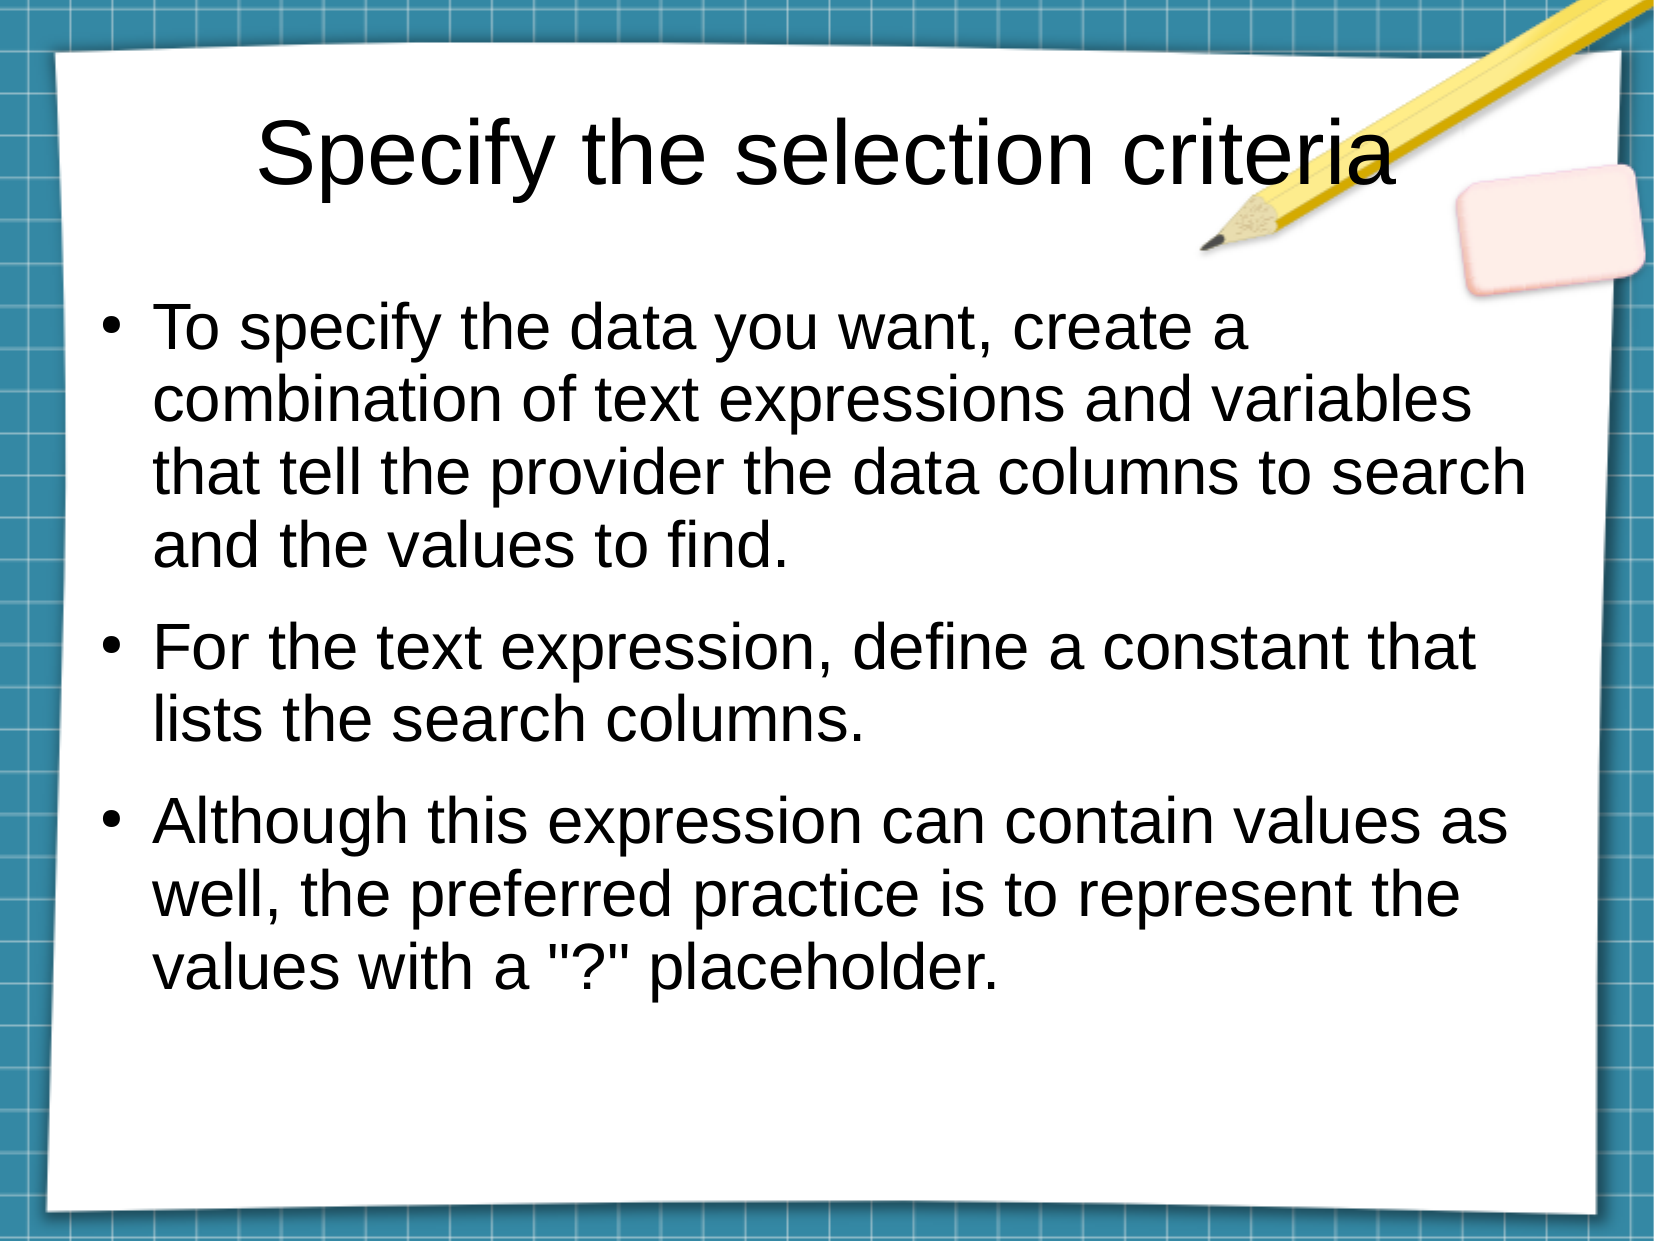

# Specify the selection criteria
To specify the data you want, create a combination of text expressions and variables that tell the provider the data columns to search and the values to find.
For the text expression, define a constant that lists the search columns.
Although this expression can contain values as well, the preferred practice is to represent the values with a "?" placeholder.